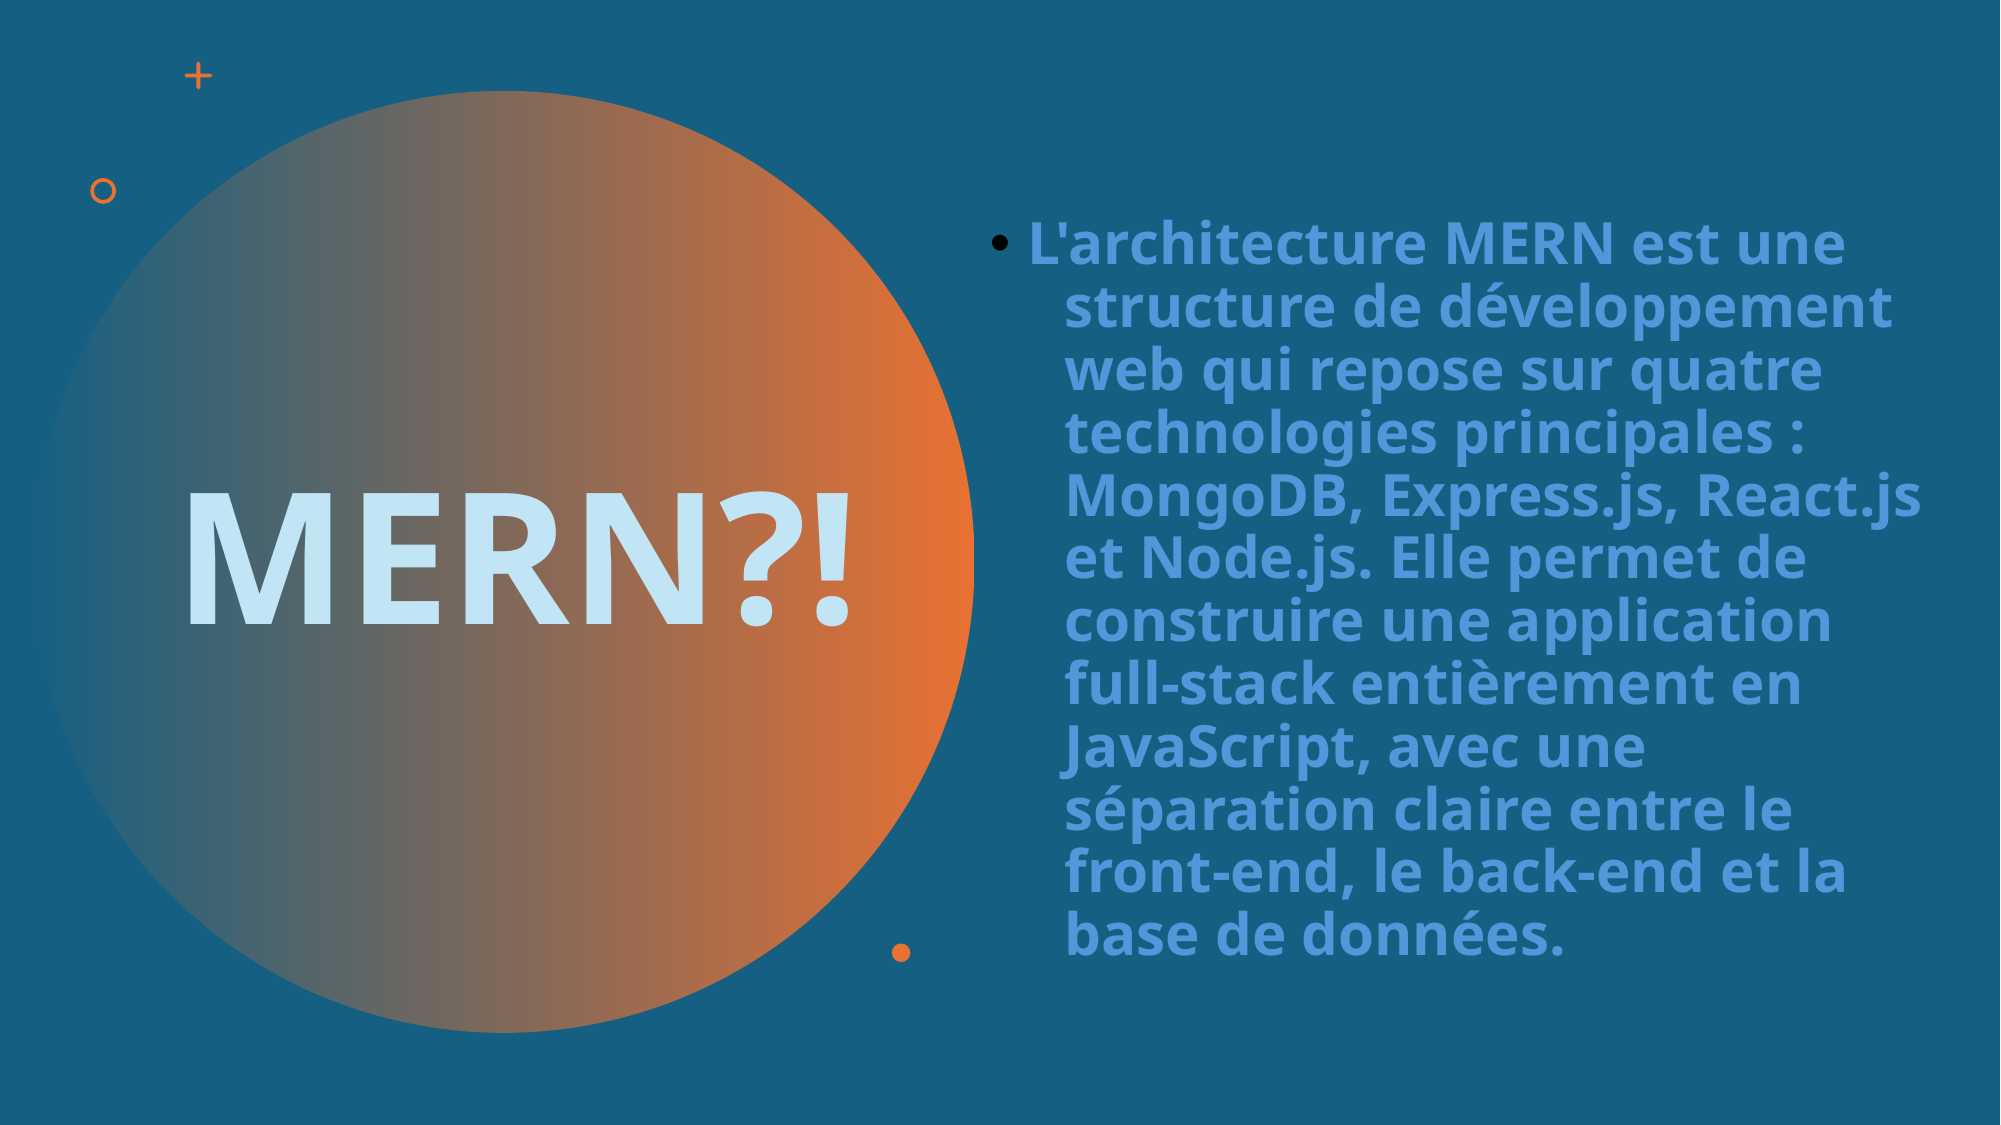

L'architecture MERN est une structure de développement web qui repose sur quatre technologies principales : MongoDB, Express.js, React.js et Node.js. Elle permet de construire une application full-stack entièrement en JavaScript, avec une séparation claire entre le front-end, le back-end et la base de données.
# MERN?!